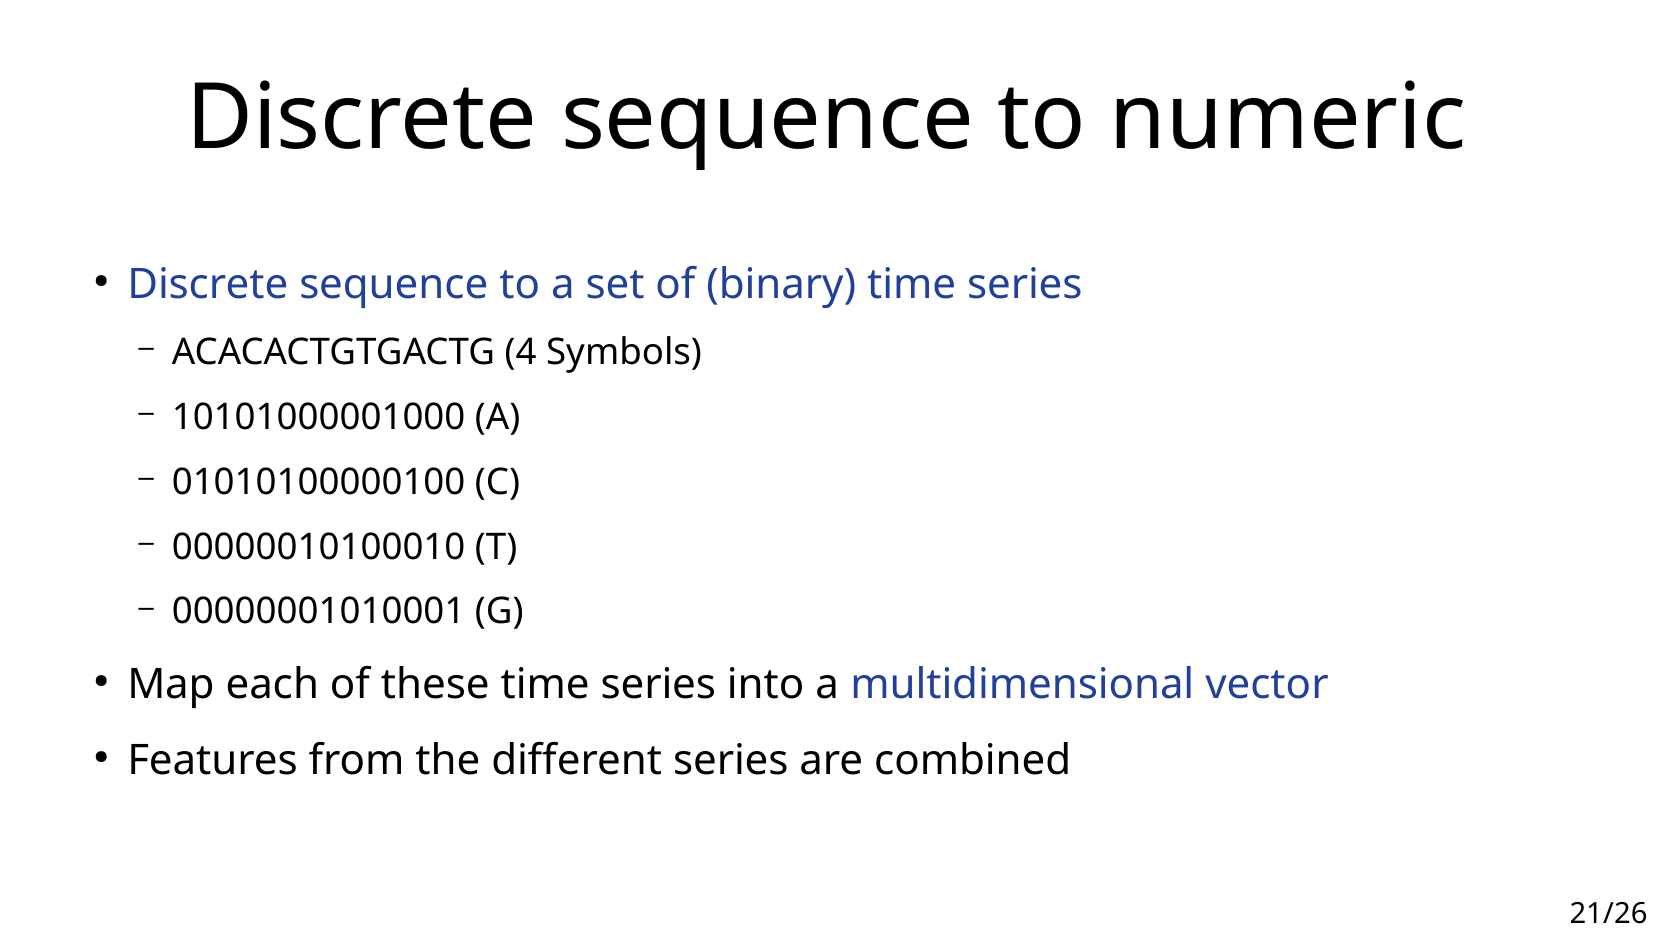

# Discrete sequence to numeric
Discrete sequence to a set of (binary) time series
ACACACTGTGACTG (4 Symbols)
10101000001000 (A)
01010100000100 (C)
00000010100010 (T)
00000001010001 (G)
Map each of these time series into a multidimensional vector
Features from the different series are combined
21